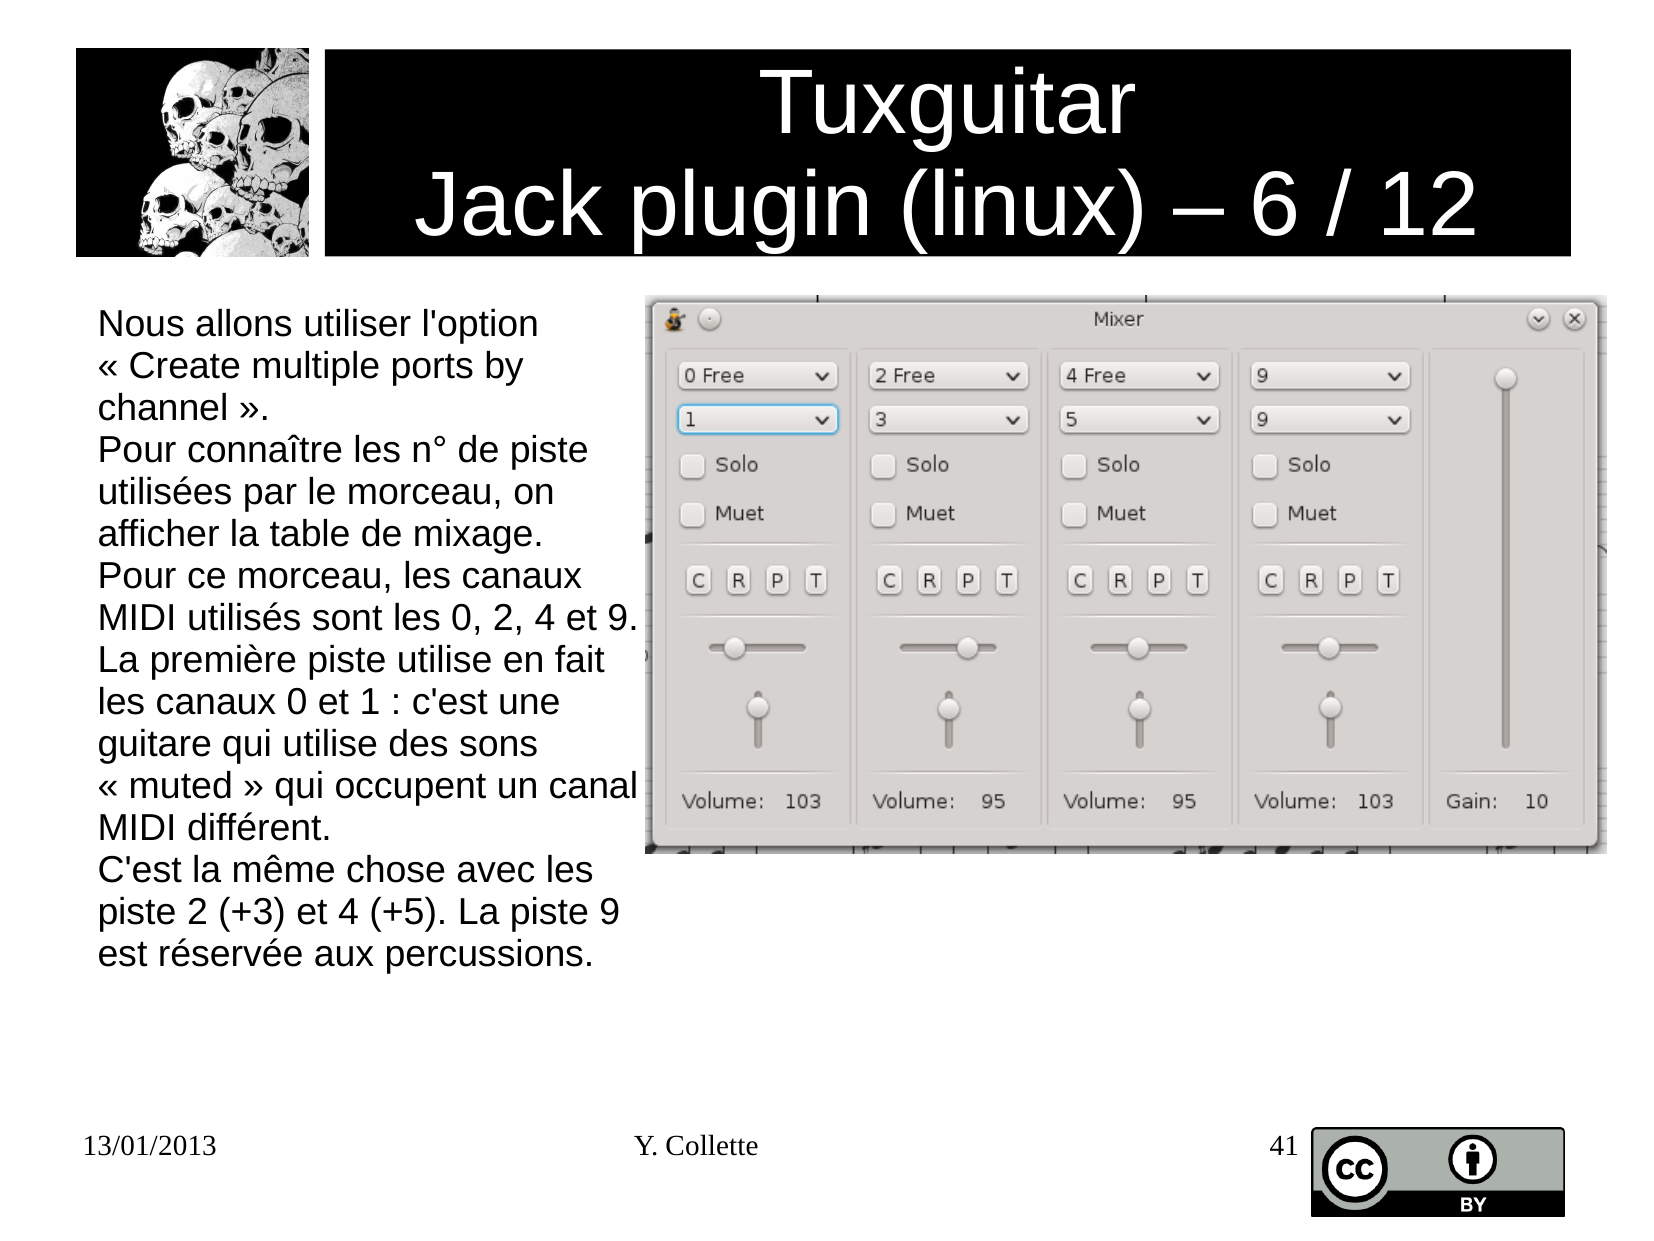

# Tuxguitar Jack plugin (linux) – 6 / 12
Nous allons utiliser l'option « Create multiple ports by channel ».
Pour connaître les n° de piste utilisées par le morceau, on afficher la table de mixage.
Pour ce morceau, les canaux MIDI utilisés sont les 0, 2, 4 et 9.
La première piste utilise en fait les canaux 0 et 1 : c'est une guitare qui utilise des sons « muted » qui occupent un canal MIDI différent.
C'est la même chose avec les piste 2 (+3) et 4 (+5). La piste 9 est réservée aux percussions.
Y. Collette
41